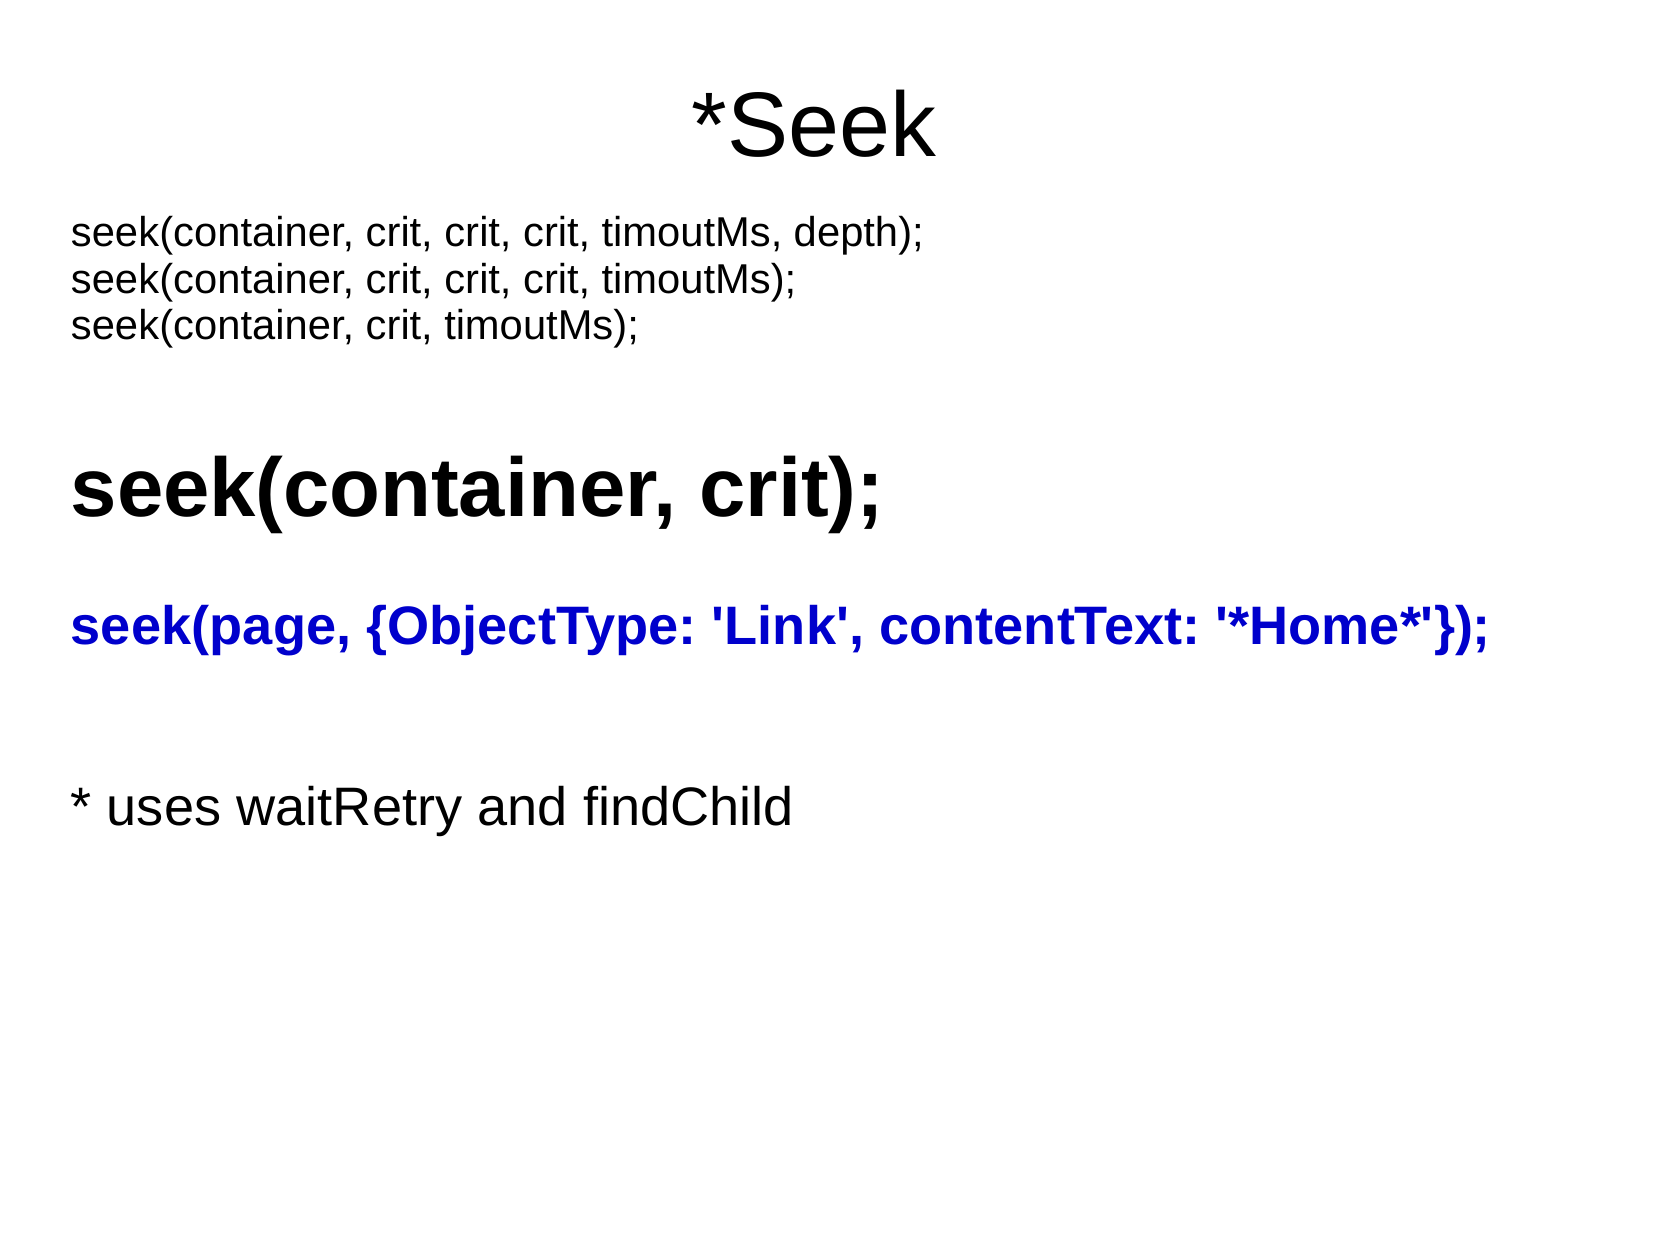

# *Seek
seek(container, crit, crit, crit, timoutMs, depth);
seek(container, crit, crit, crit, timoutMs);
seek(container, crit, timoutMs);
seek(container, crit);
seek(page, {ObjectType: 'Link', contentText: '*Home*'});
* uses waitRetry and findChild